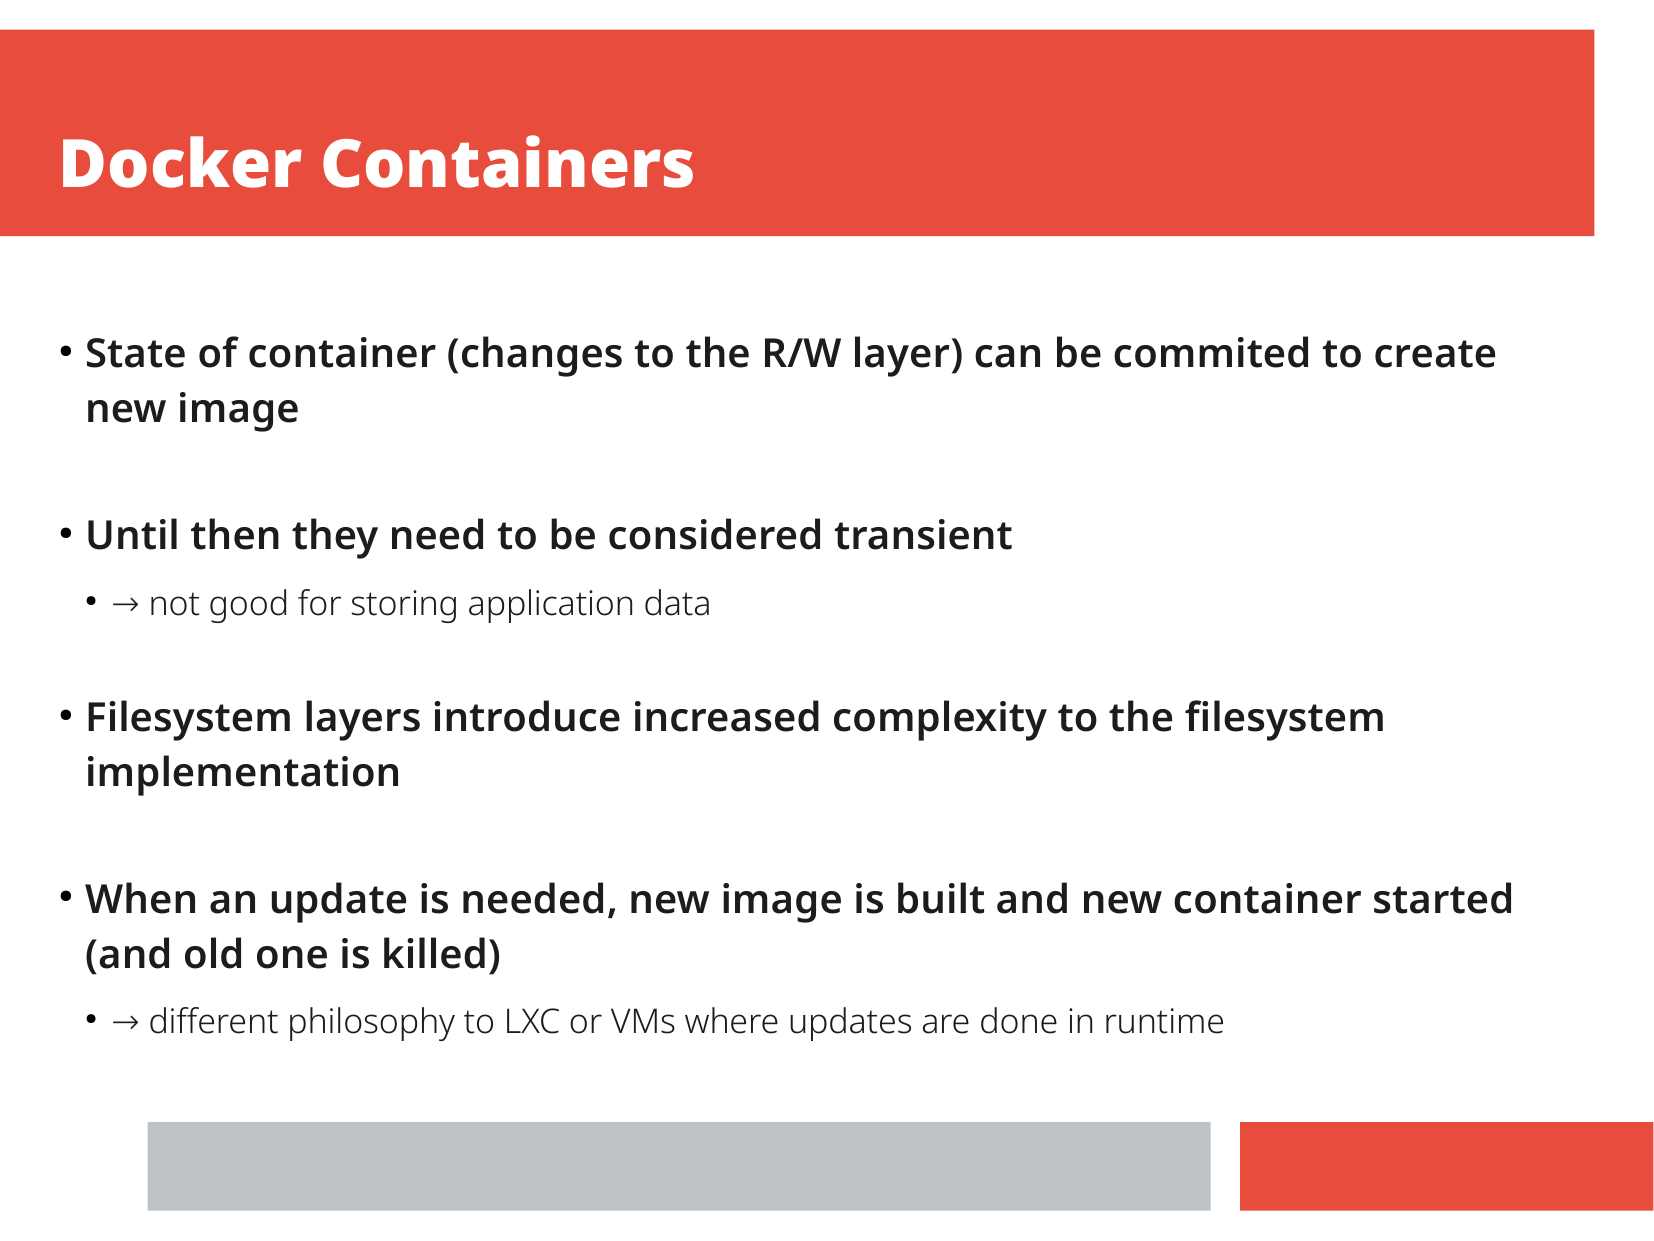

# Docker Containers
State of container (changes to the R/W layer) can be commited to create new image
Until then they need to be considered transient
→ not good for storing application data
Filesystem layers introduce increased complexity to the filesystem implementation
When an update is needed, new image is built and new container started (and old one is killed)
→ different philosophy to LXC or VMs where updates are done in runtime